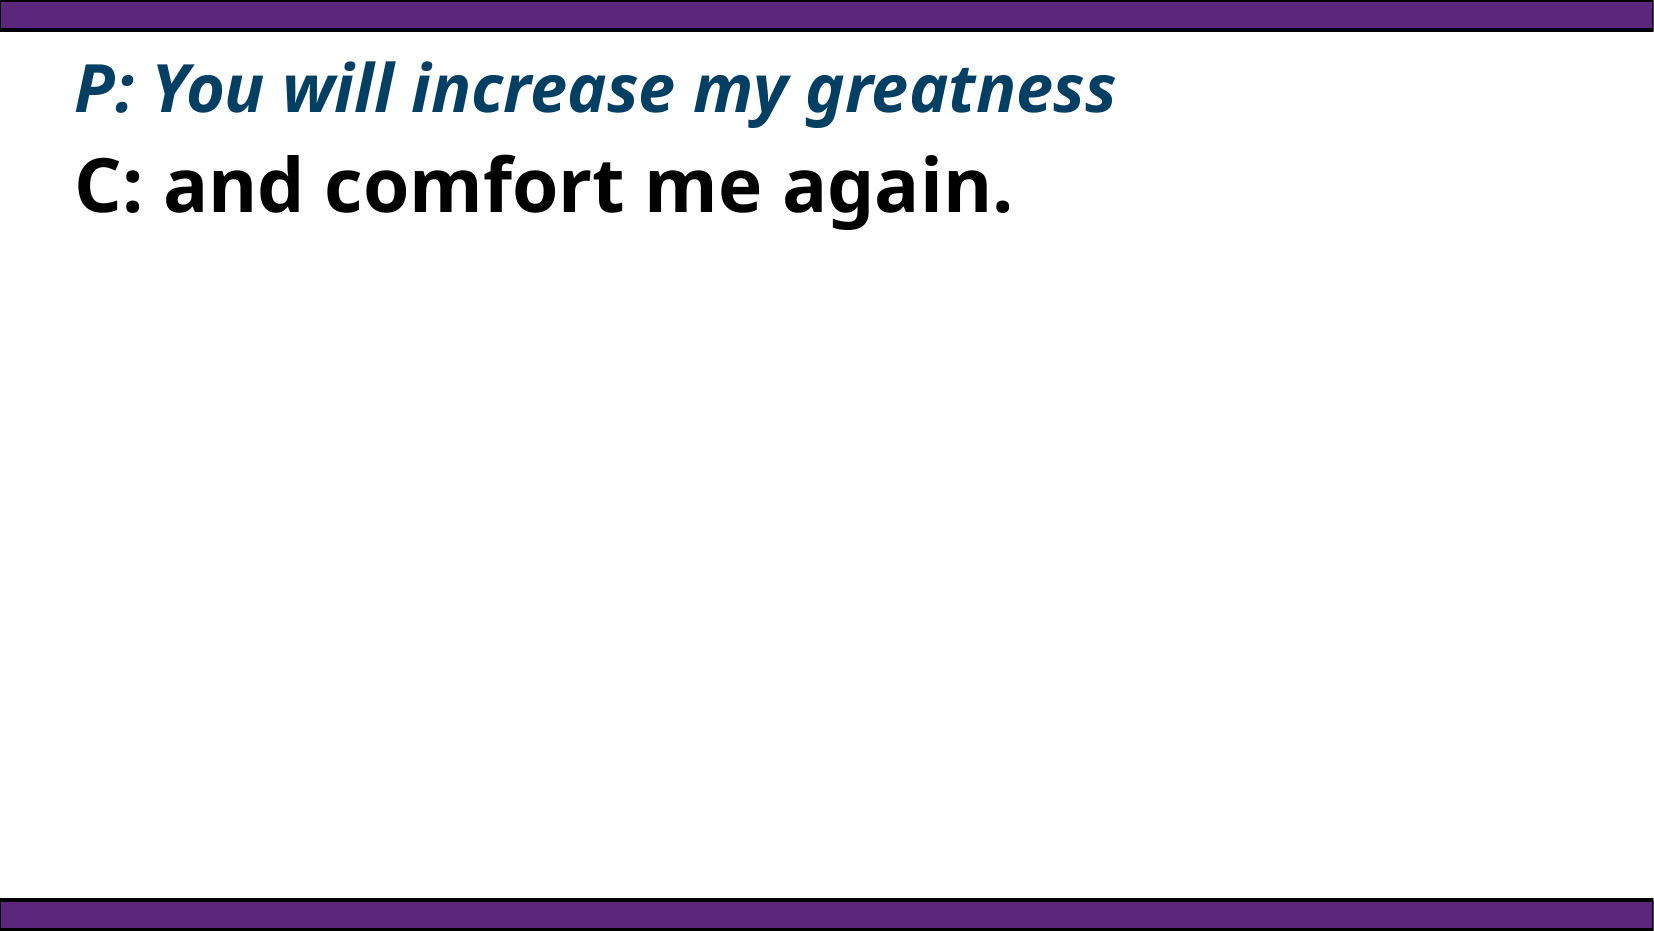

P: You will increase my greatness
C: and comfort me again.